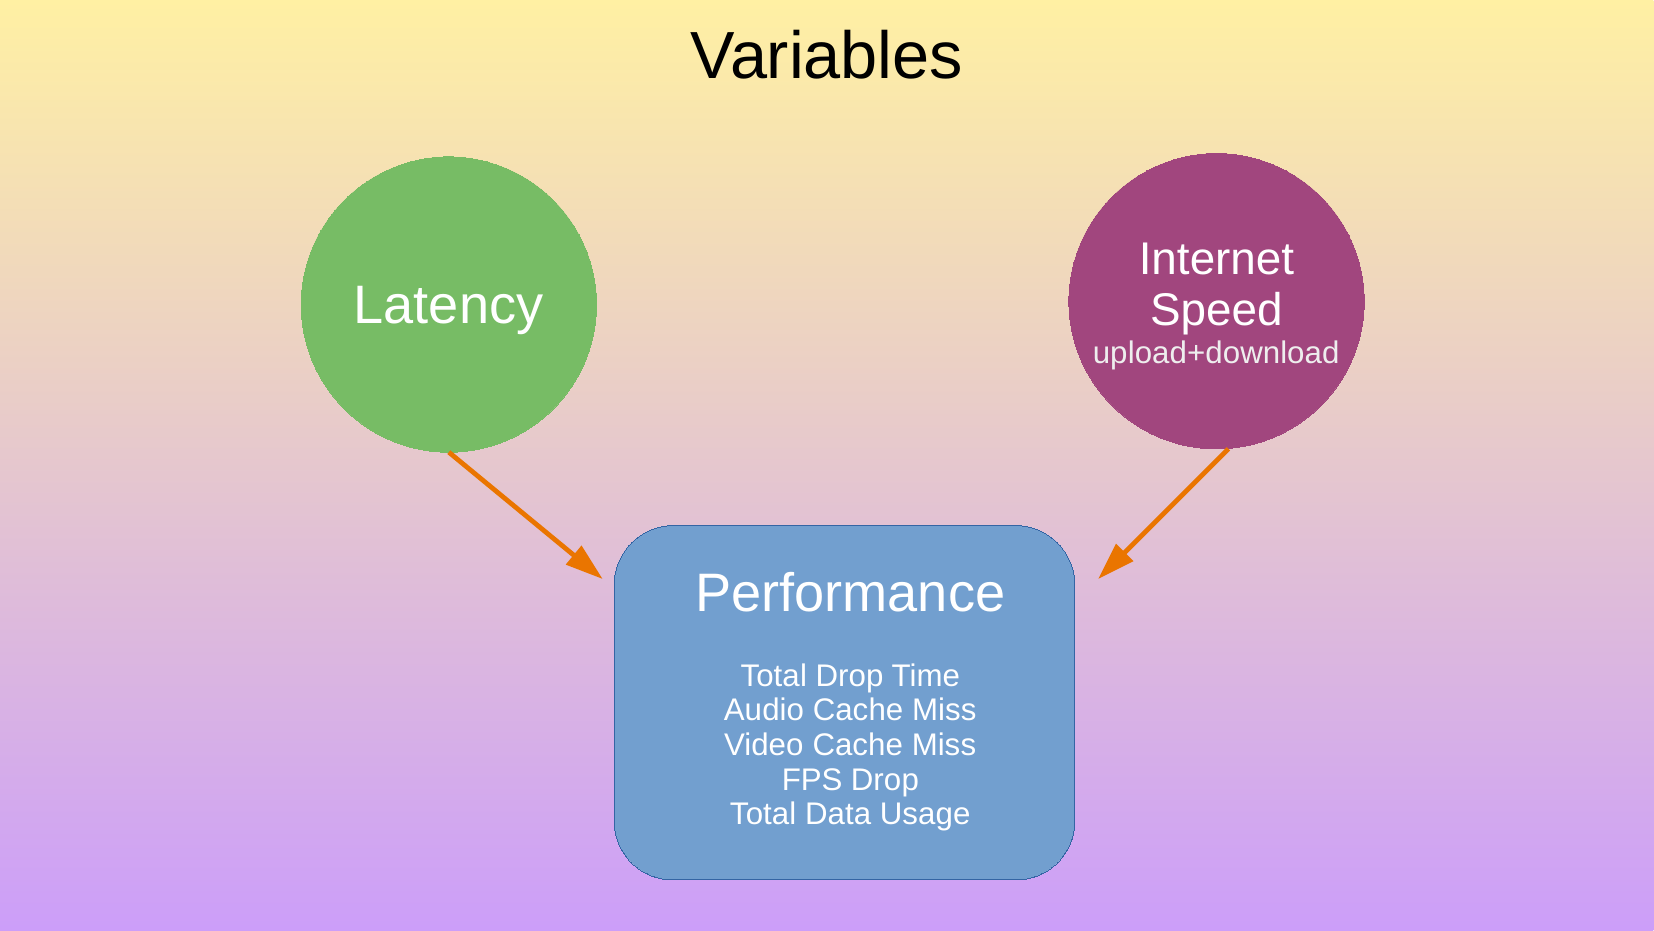

# Variables
Internet
Speed
upload+download
Latency
Performance
Total Drop Time
Audio Cache Miss
Video Cache Miss
FPS Drop
Total Data Usage